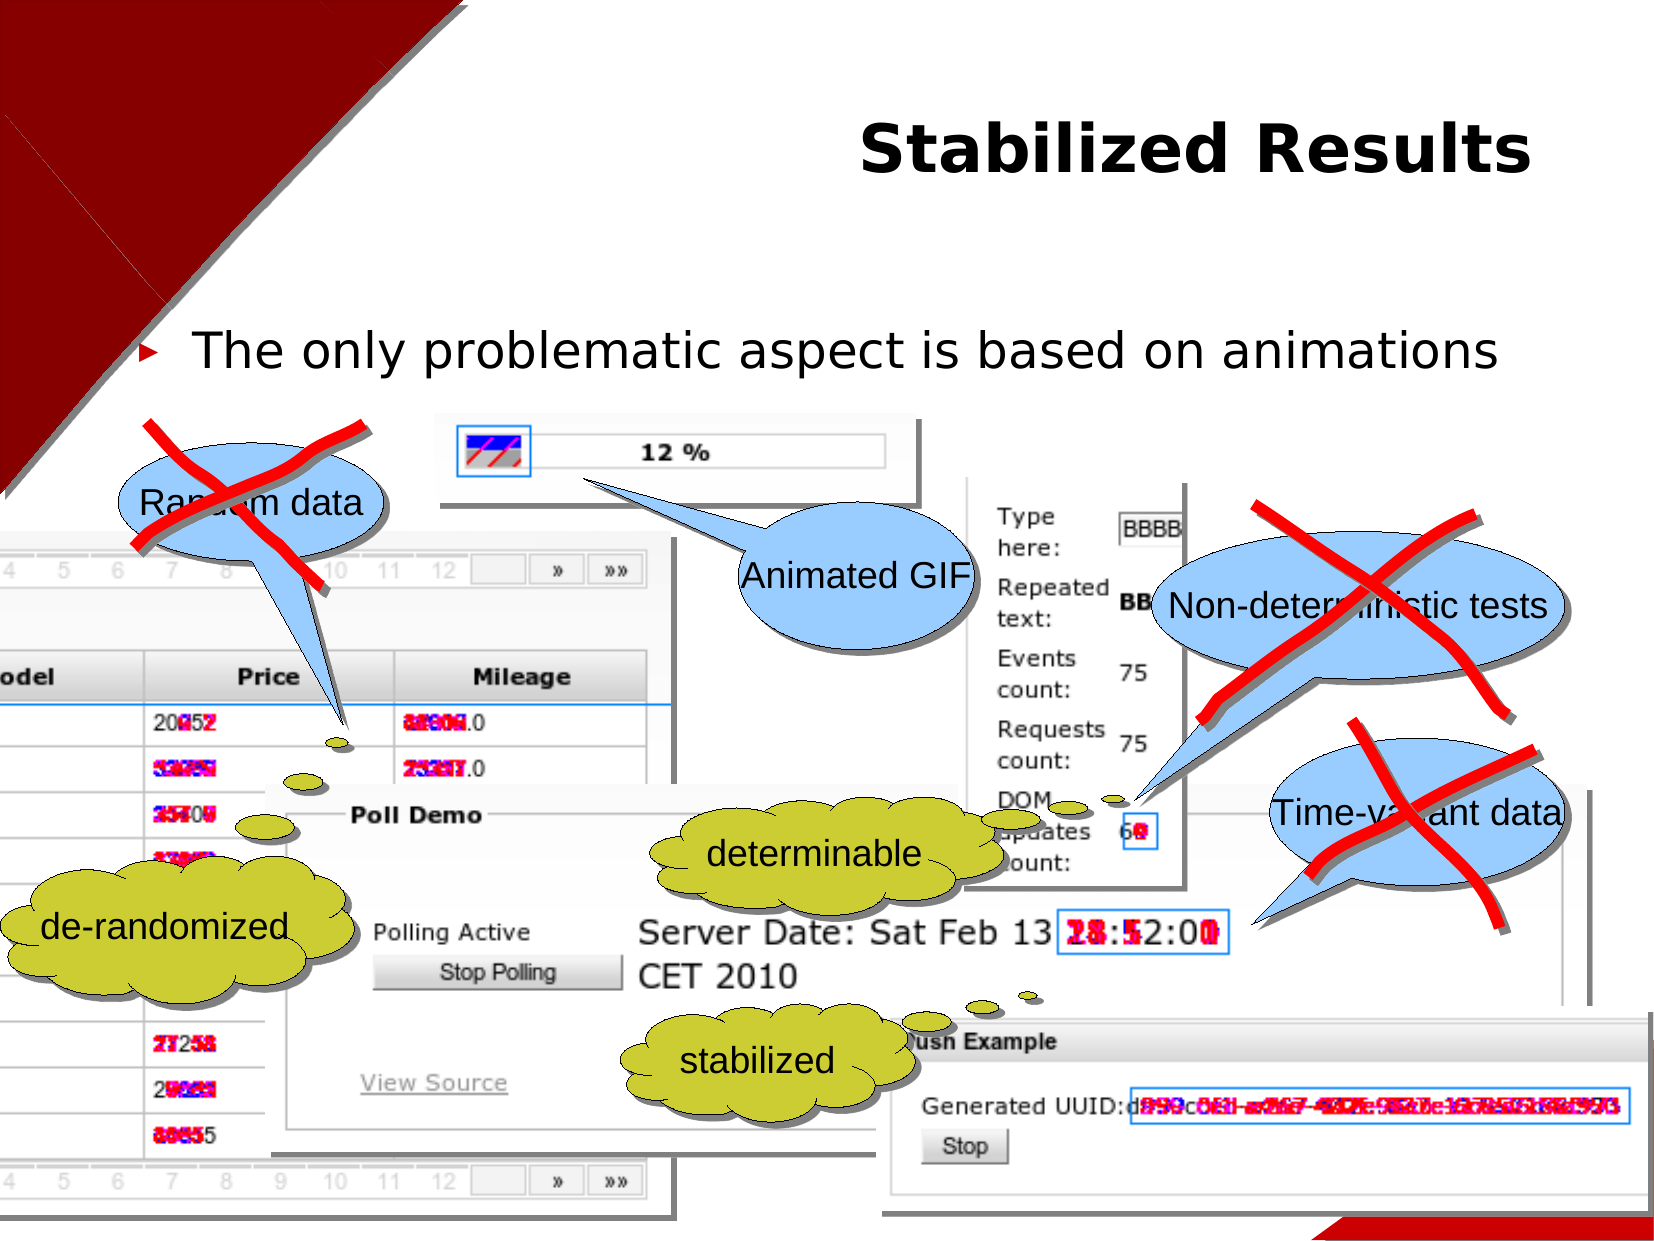

# Stabilized Results
The only problematic aspect is based on animations
Random data
Animated GIF
Non-deterministic tests
Time-variant data
determinable
de-randomized
stabilized